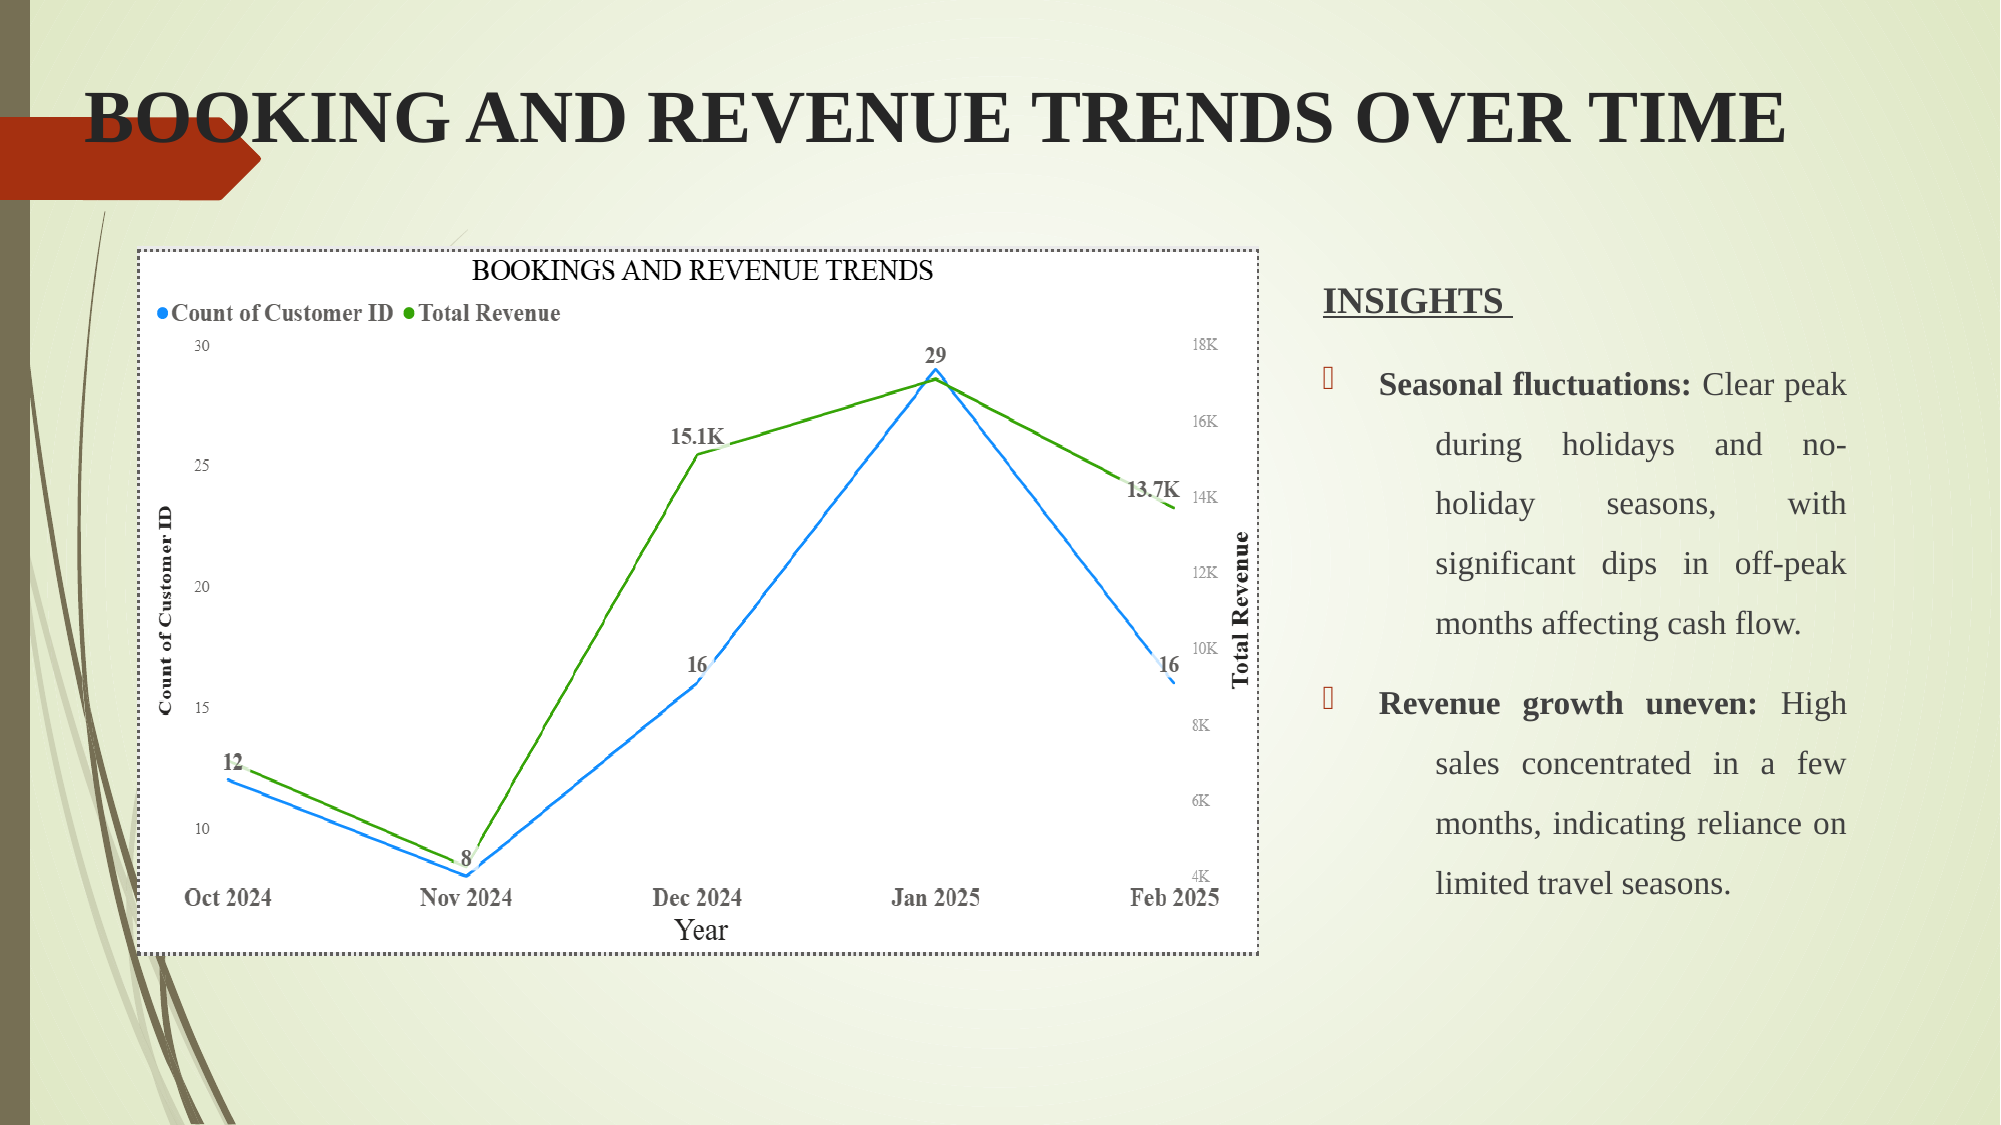

# BOOKING AND REVENUE TRENDS OVER TIME
INSIGHTS
Seasonal fluctuations: Clear peak during holidays and no-holiday seasons, with significant dips in off-peak months affecting cash flow.
Revenue growth uneven: High sales concentrated in a few months, indicating reliance on limited travel seasons.